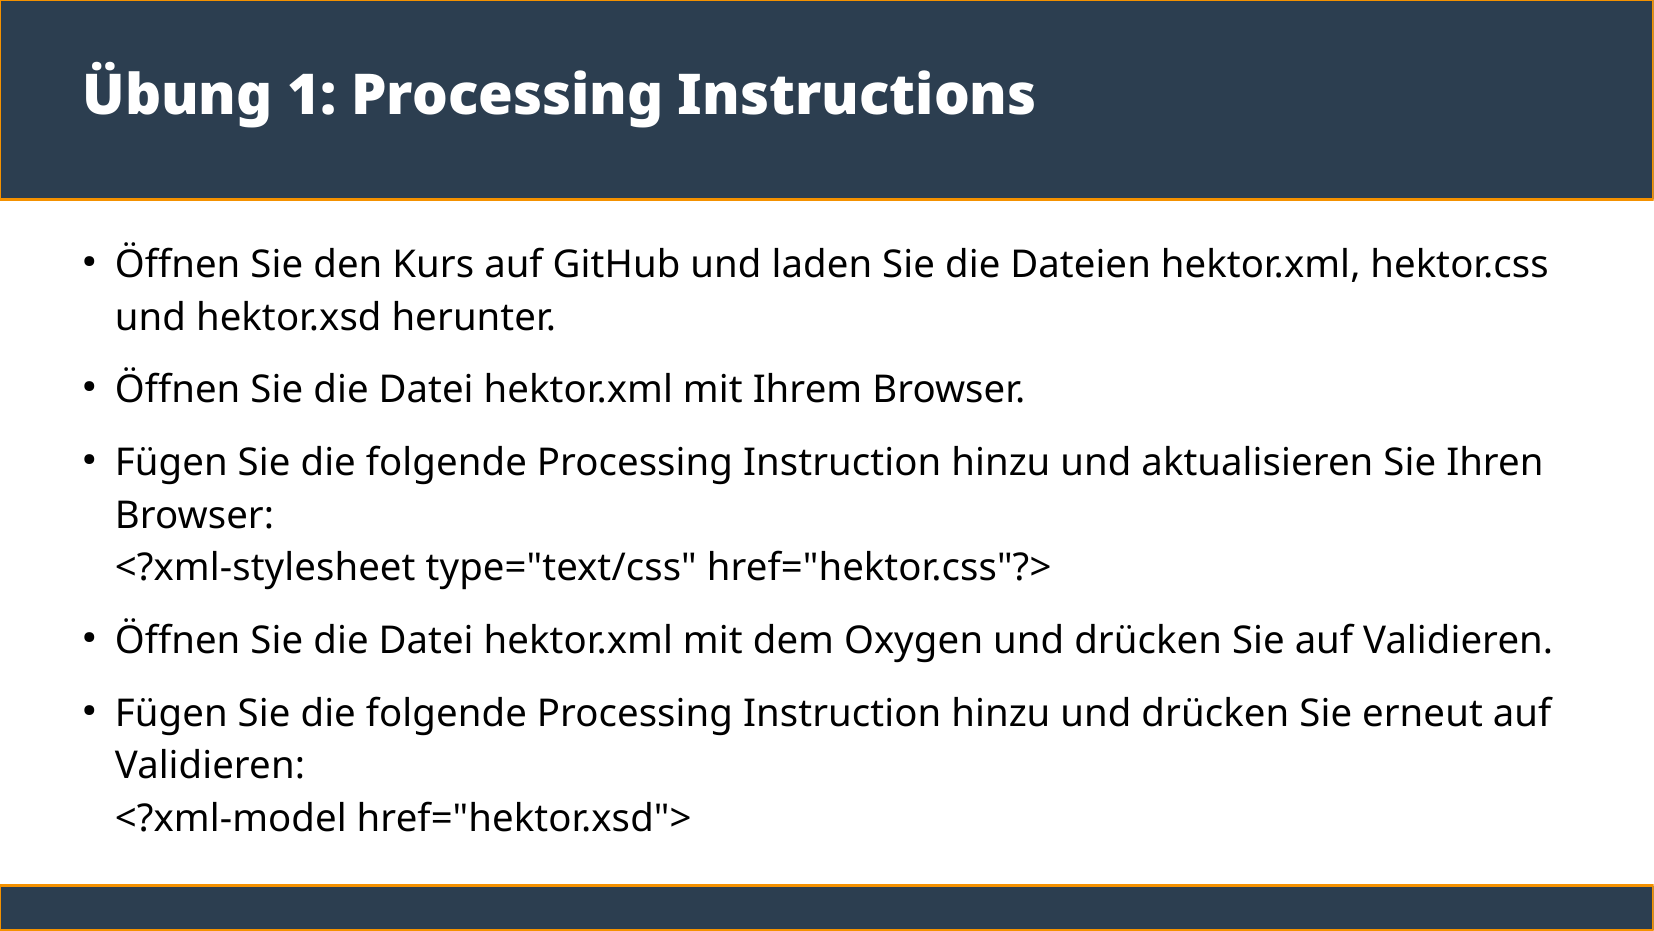

# Übung 1: Processing Instructions
Öffnen Sie den Kurs auf GitHub und laden Sie die Dateien hektor.xml, hektor.css und hektor.xsd herunter.
Öffnen Sie die Datei hektor.xml mit Ihrem Browser.
Fügen Sie die folgende Processing Instruction hinzu und aktualisieren Sie Ihren Browser:
<?xml-stylesheet type="text/css" href="hektor.css"?>
Öffnen Sie die Datei hektor.xml mit dem Oxygen und drücken Sie auf Validieren.
Fügen Sie die folgende Processing Instruction hinzu und drücken Sie erneut auf Validieren:
<?xml-model href="hektor.xsd">